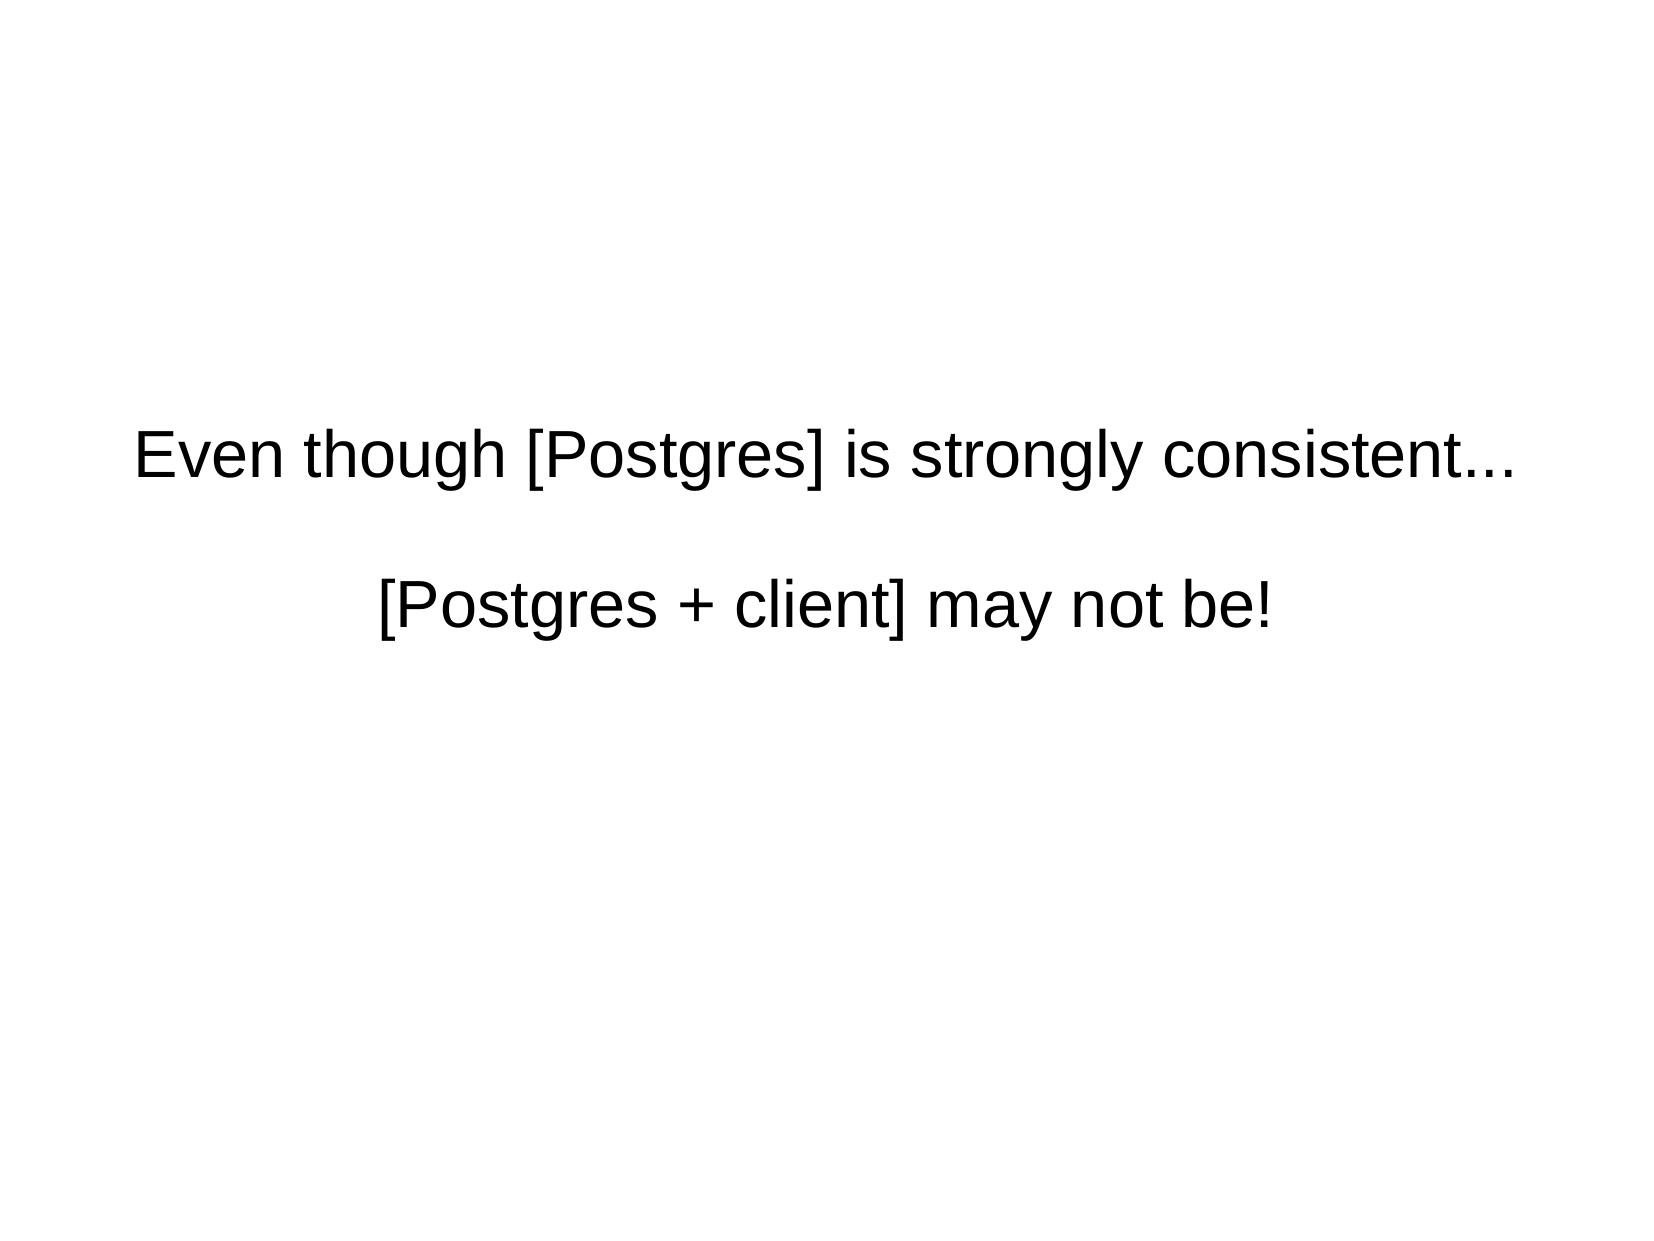

# Even though [Postgres] is strongly consistent...
[Postgres + client] may not be!